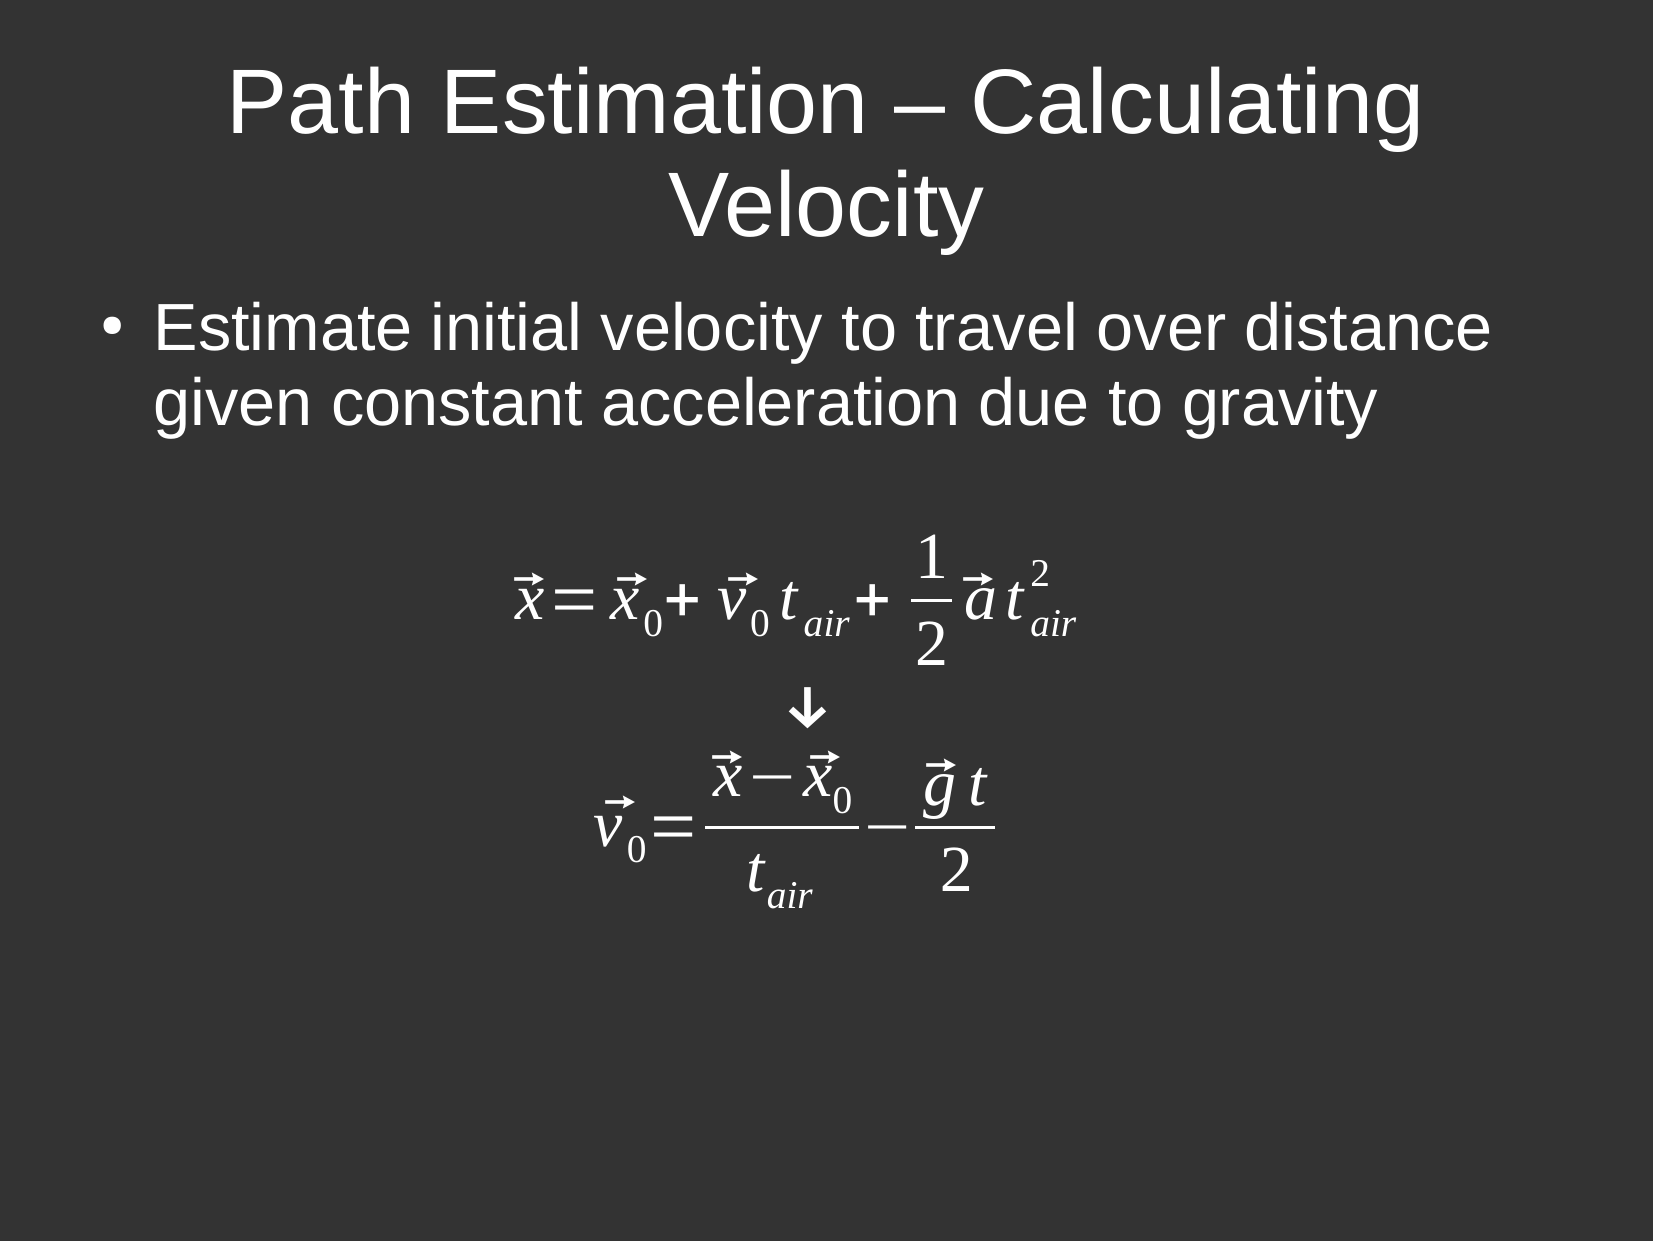

# Path Estimation – Calculating Velocity
Estimate initial velocity to travel over distance given constant acceleration due to gravity